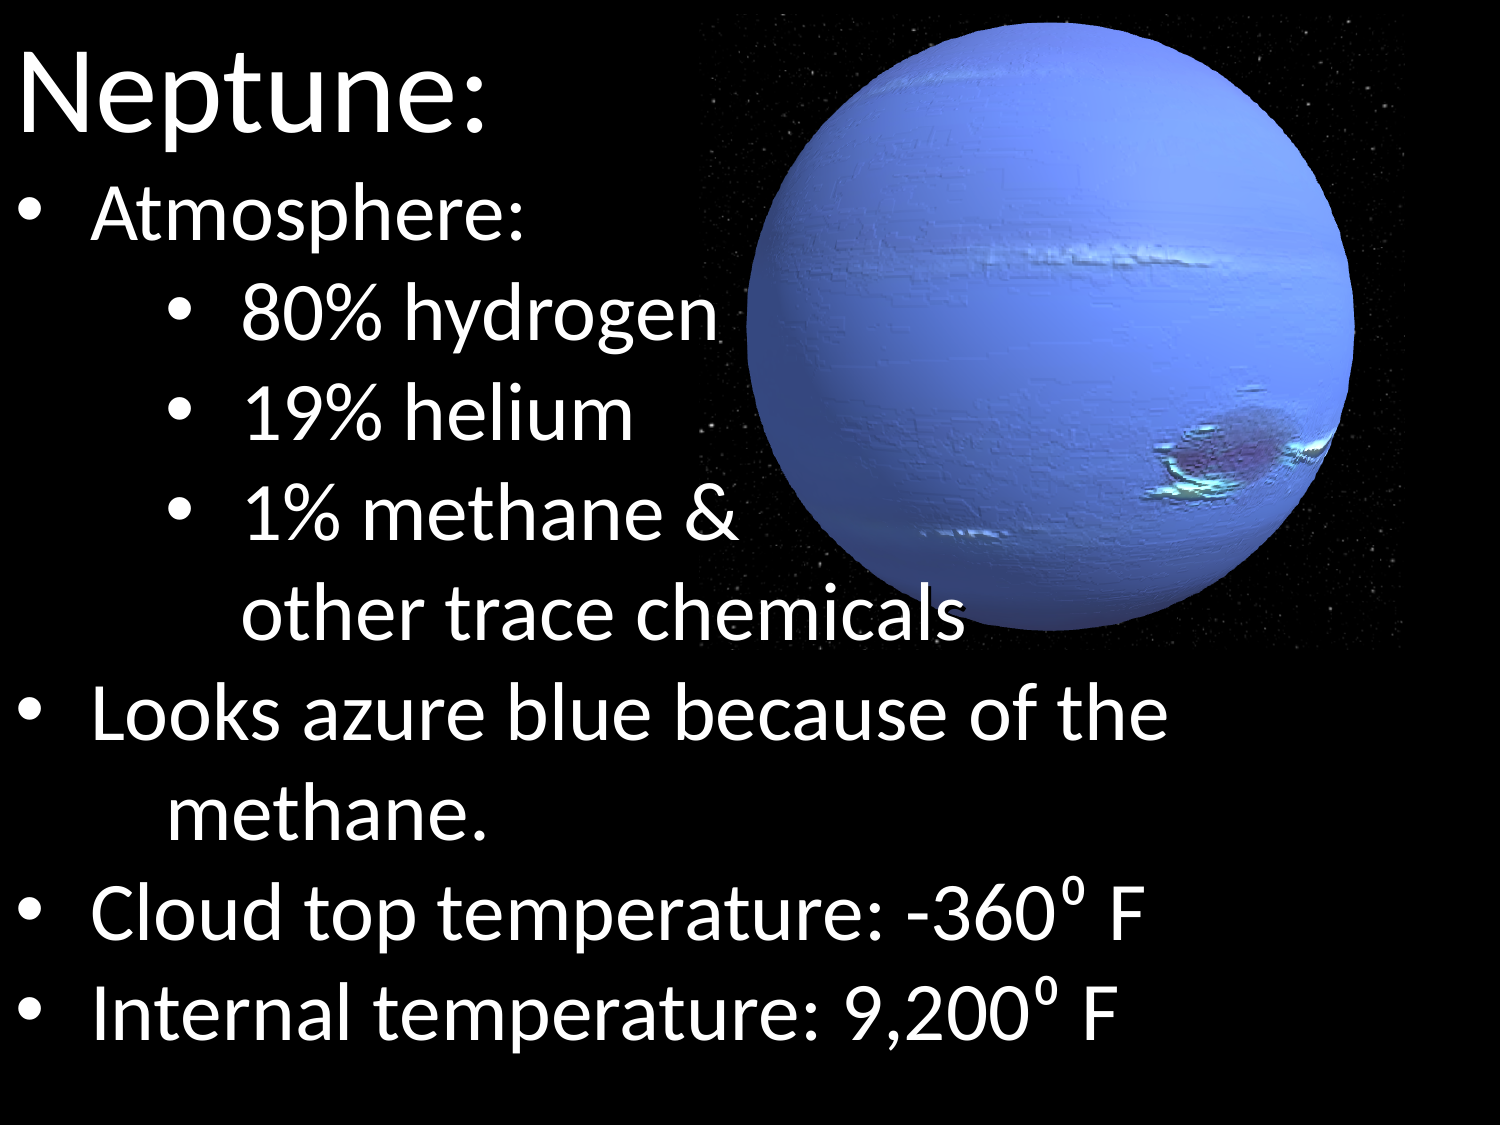

Neptune:
Atmosphere:
80% hydrogen
19% helium
1% methane &
	other trace chemicals
Looks azure blue because of the methane.
Cloud top temperature: -360⁰ F
Internal temperature: 9,200⁰ F